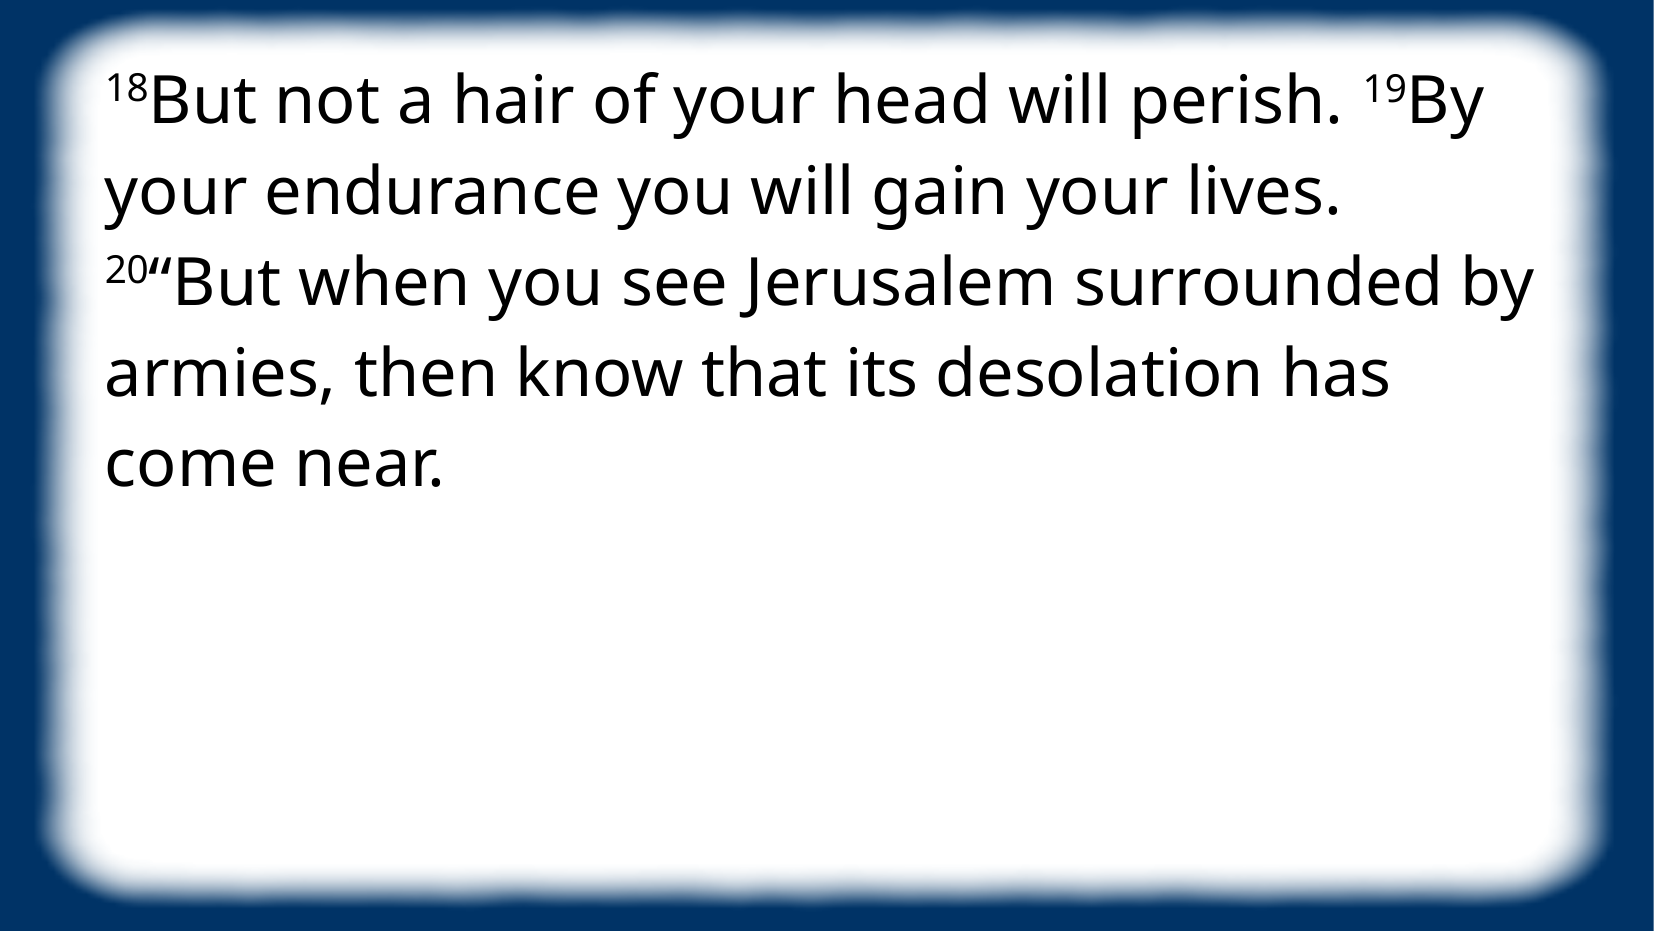

18But not a hair of your head will perish. 19By your endurance you will gain your lives.
20“But when you see Jerusalem surrounded by armies, then know that its desolation has come near.